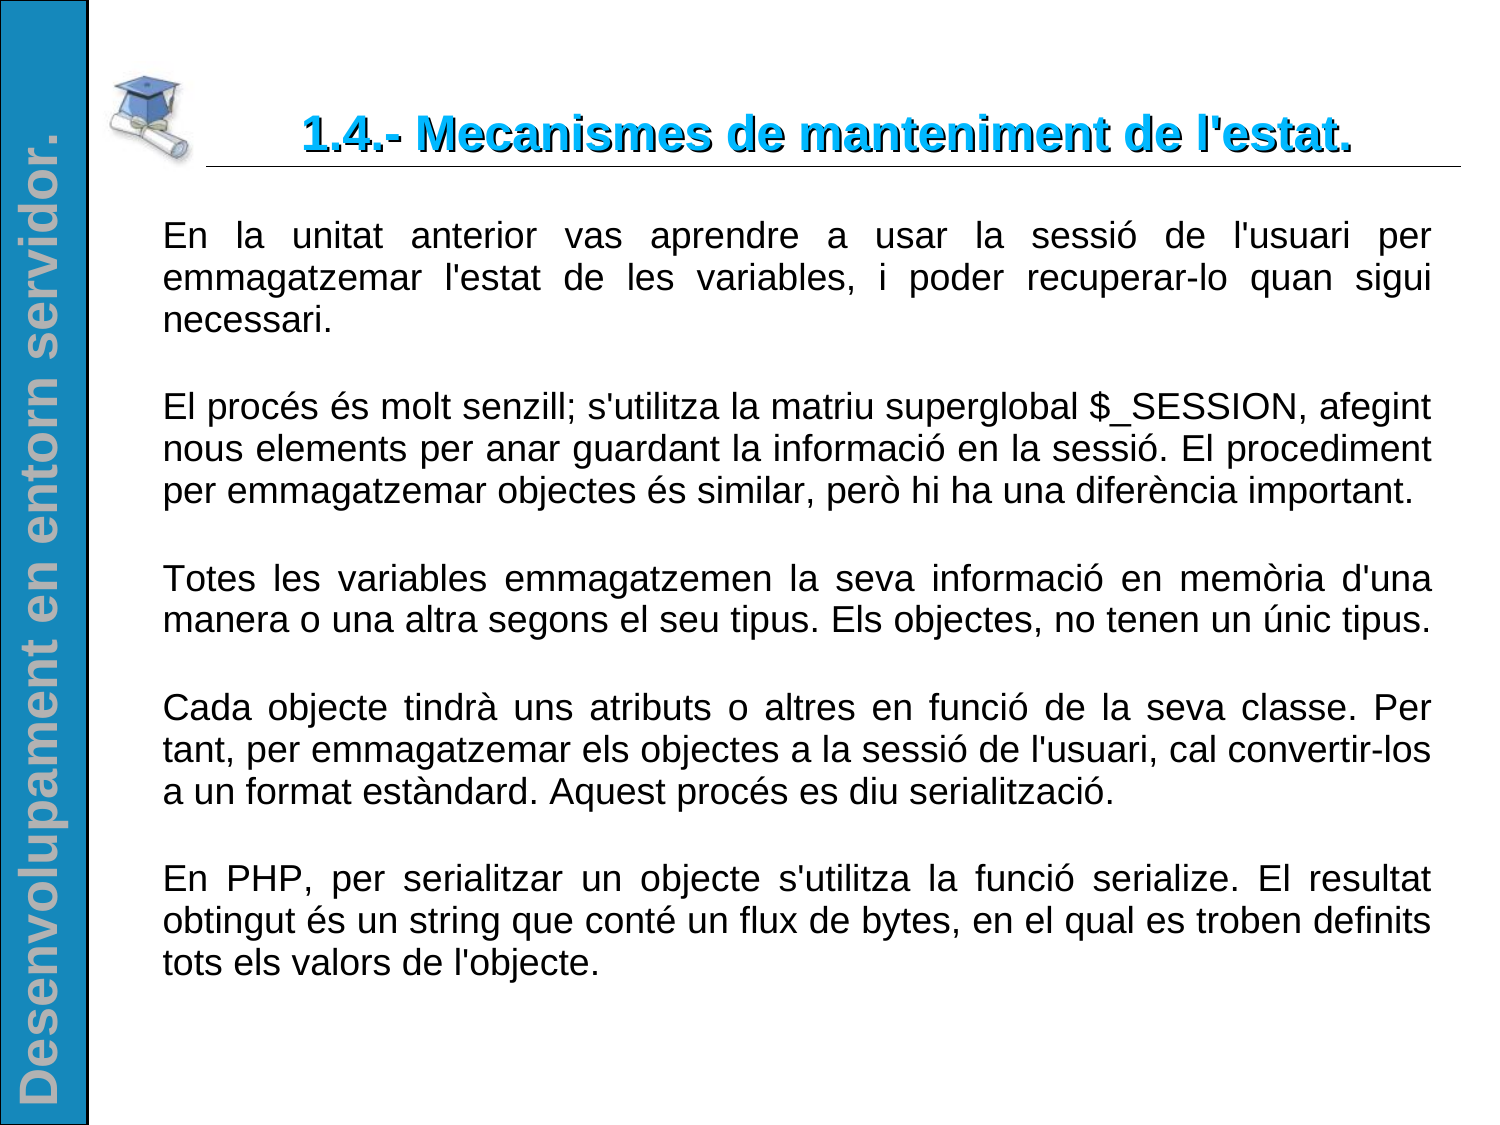

# 1.4.- Mecanismes de manteniment de l'estat.
En la unitat anterior vas aprendre a usar la sessió de l'usuari per emmagatzemar l'estat de les variables, i poder recuperar-lo quan sigui necessari.
El procés és molt senzill; s'utilitza la matriu superglobal $_SESSION, afegint nous elements per anar guardant la informació en la sessió. El procediment per emmagatzemar objectes és similar, però hi ha una diferència important.
Totes les variables emmagatzemen la seva informació en memòria d'una manera o una altra segons el seu tipus. Els objectes, no tenen un únic tipus.
Cada objecte tindrà uns atributs o altres en funció de la seva classe. Per tant, per emmagatzemar els objectes a la sessió de l'usuari, cal convertir-los a un format estàndard. Aquest procés es diu serialització.
En PHP, per serialitzar un objecte s'utilitza la funció serialize. El resultat obtingut és un string que conté un flux de bytes, en el qual es troben definits tots els valors de l'objecte.